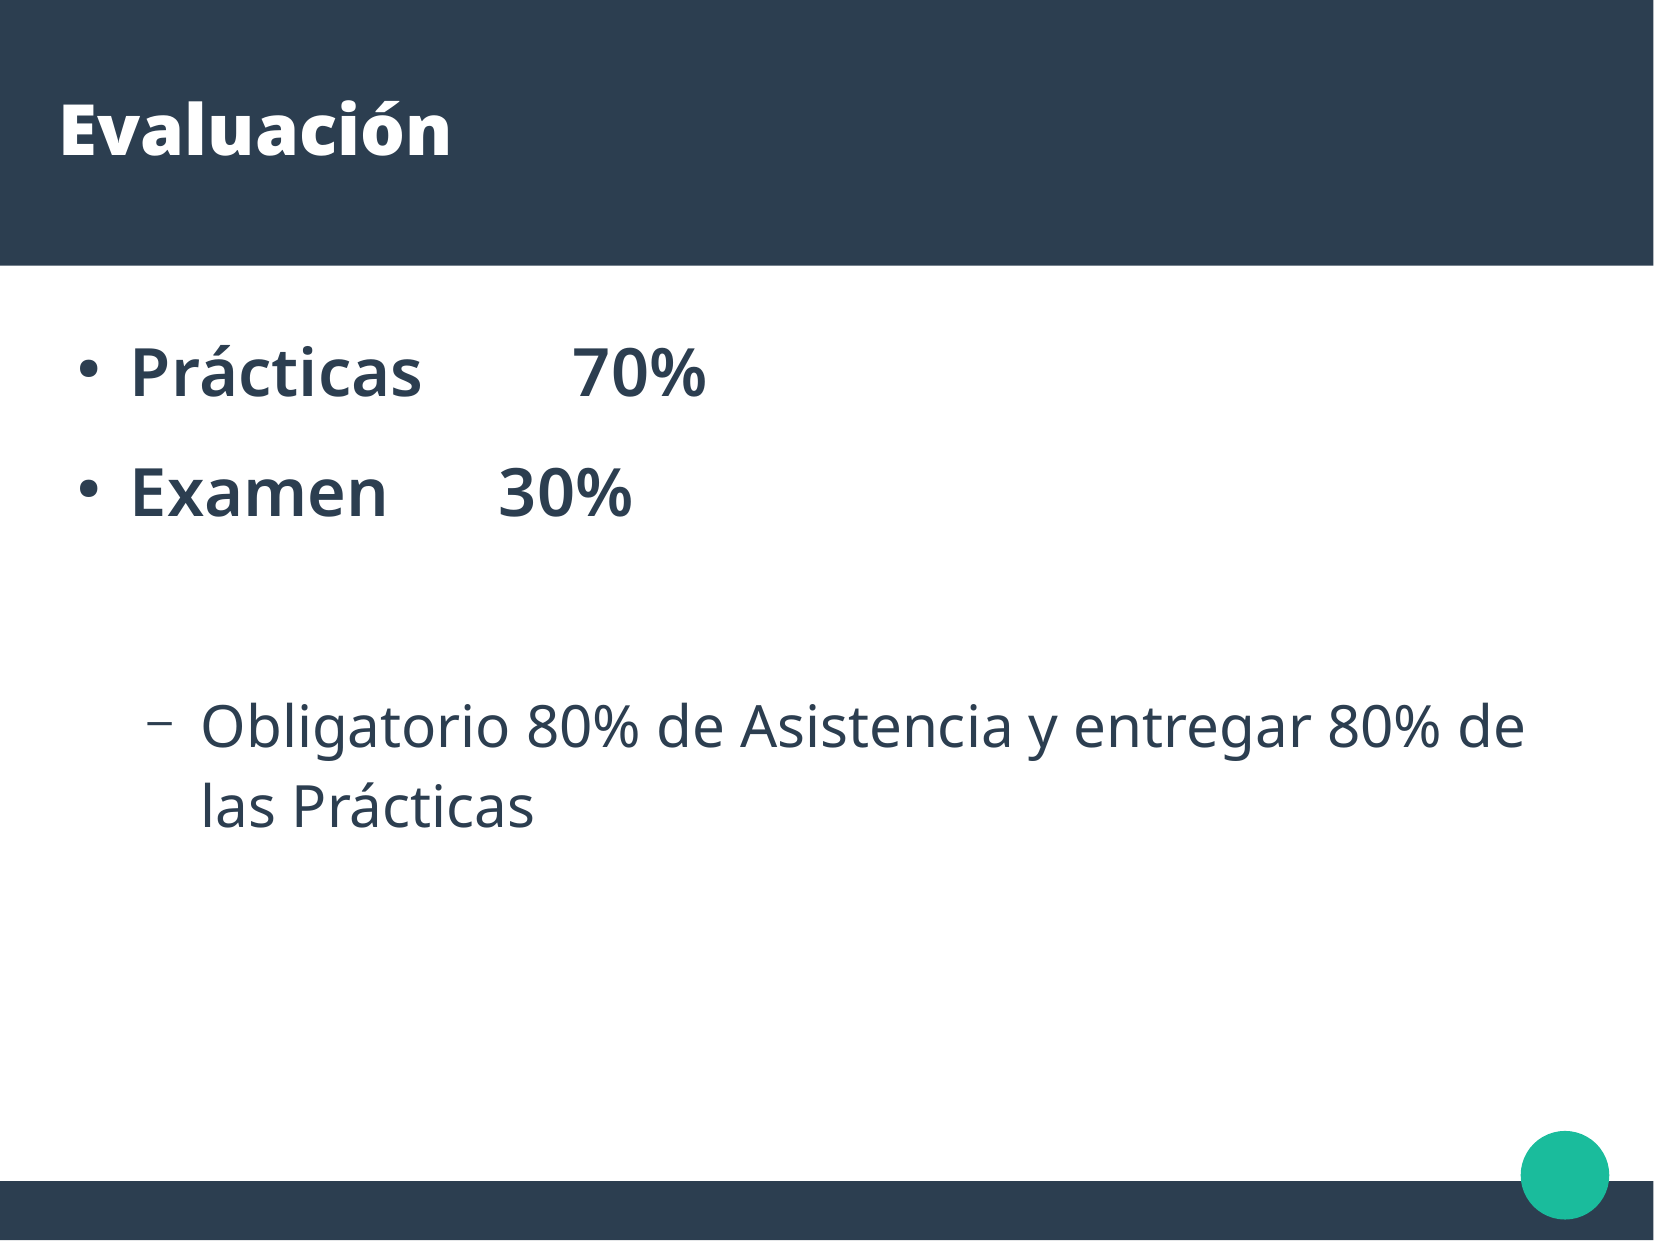

# Evaluación
Prácticas 		70%
Examen		30%
Obligatorio 80% de Asistencia y entregar 80% de las Prácticas